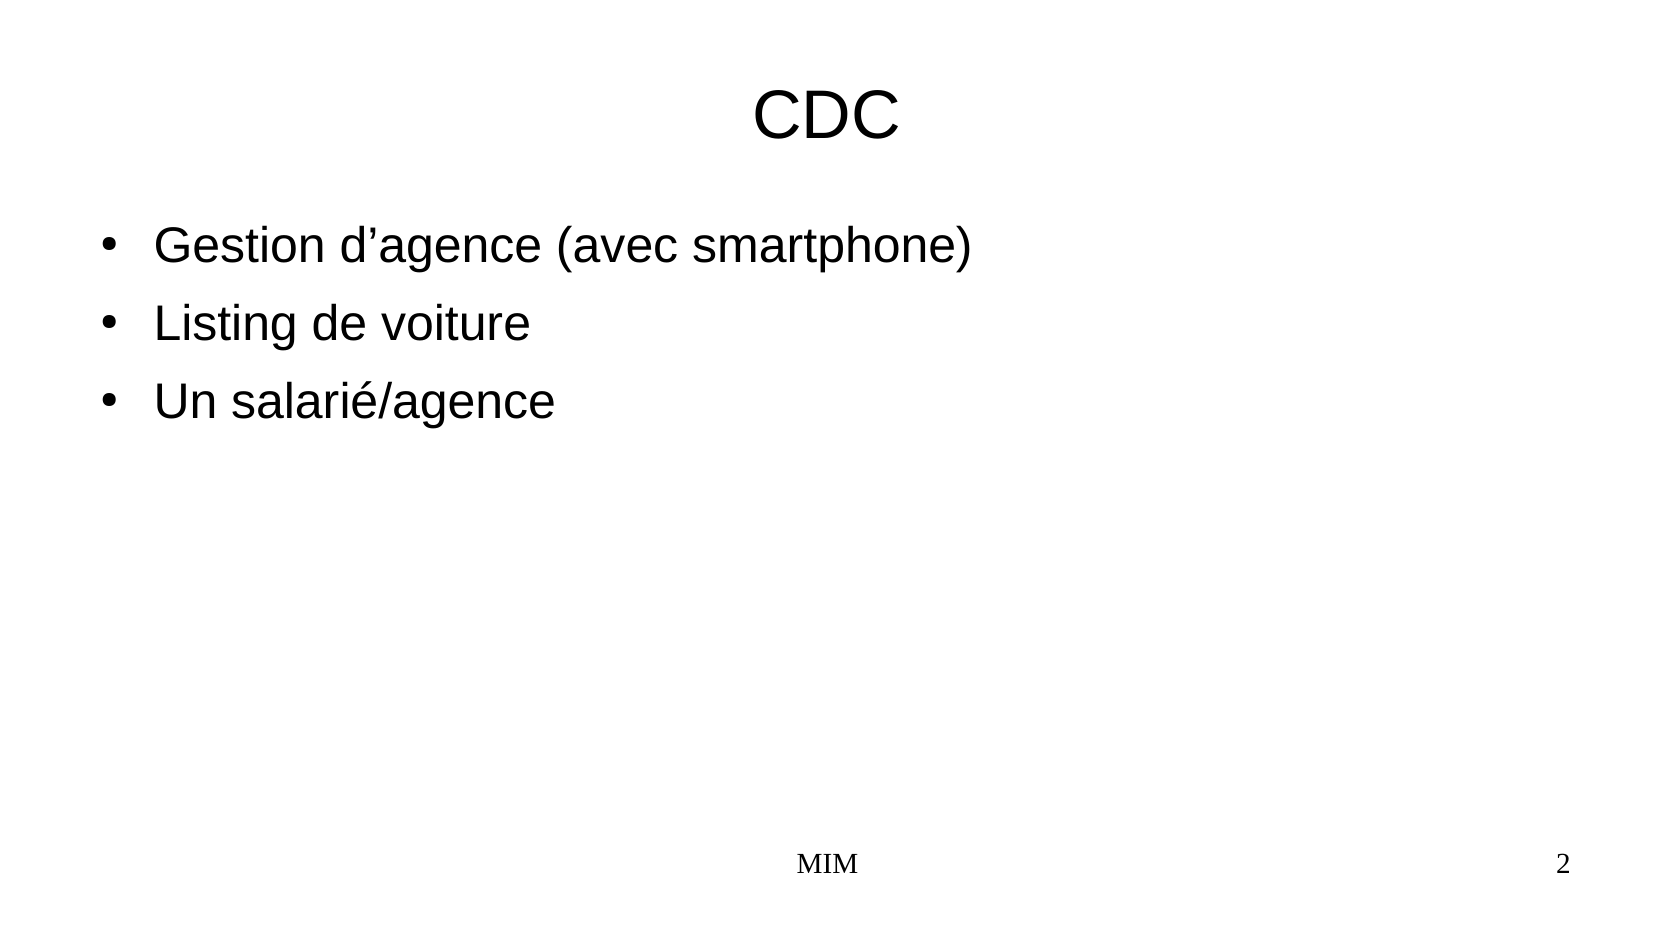

# CDC
Gestion d’agence (avec smartphone)
Listing de voiture
Un salarié/agence
MIM
2